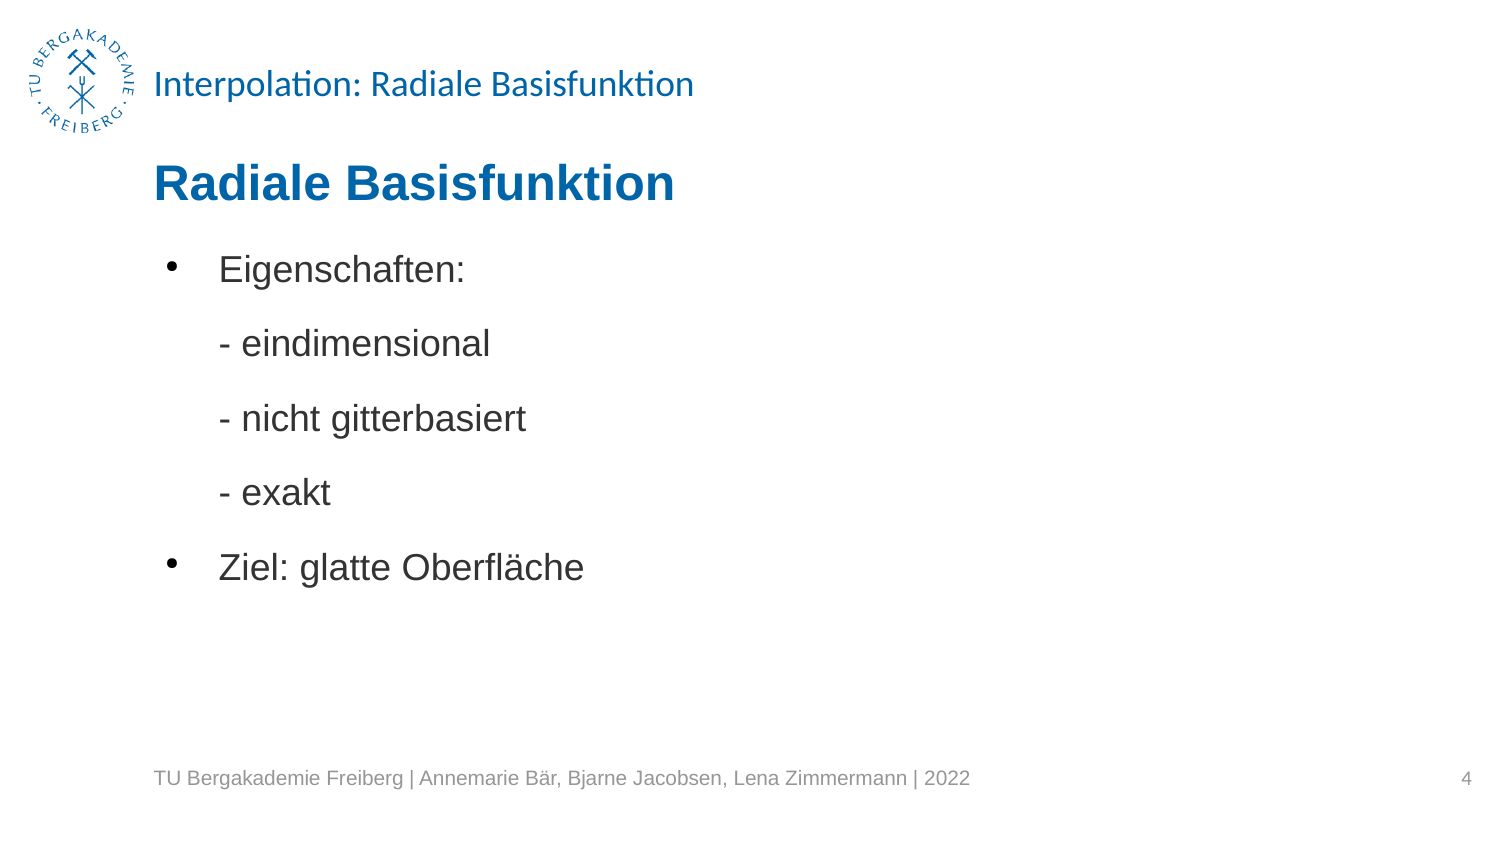

Interpolation: Radiale Basisfunktion
Radiale Basisfunktion
# Eigenschaften:
- eindimensional
- nicht gitterbasiert
- exakt
Ziel: glatte Oberfläche
TU Bergakademie Freiberg | Annemarie Bär, Bjarne Jacobsen, Lena Zimmermann | 2022